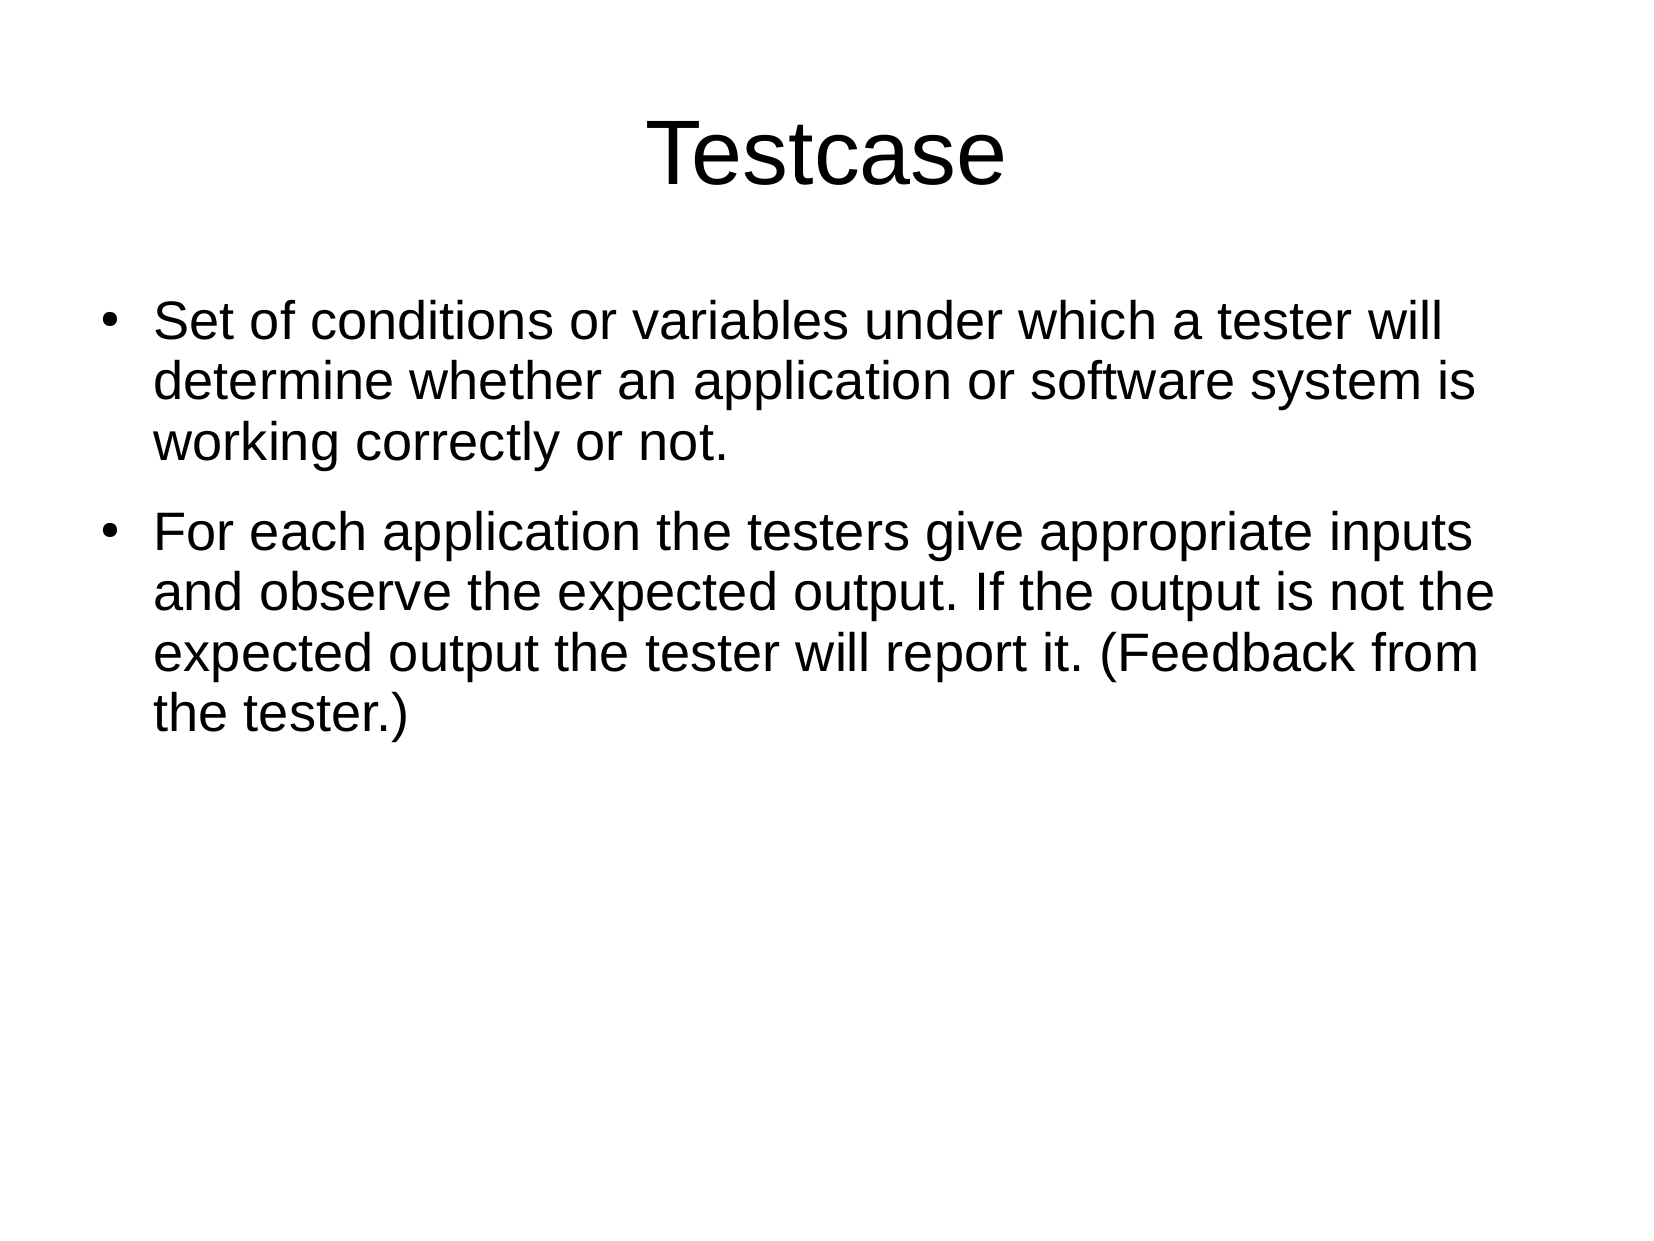

# Testcase
Set of conditions or variables under which a tester will determine whether an application or software system is working correctly or not.
For each application the testers give appropriate inputs and observe the expected output. If the output is not the expected output the tester will report it. (Feedback from the tester.)